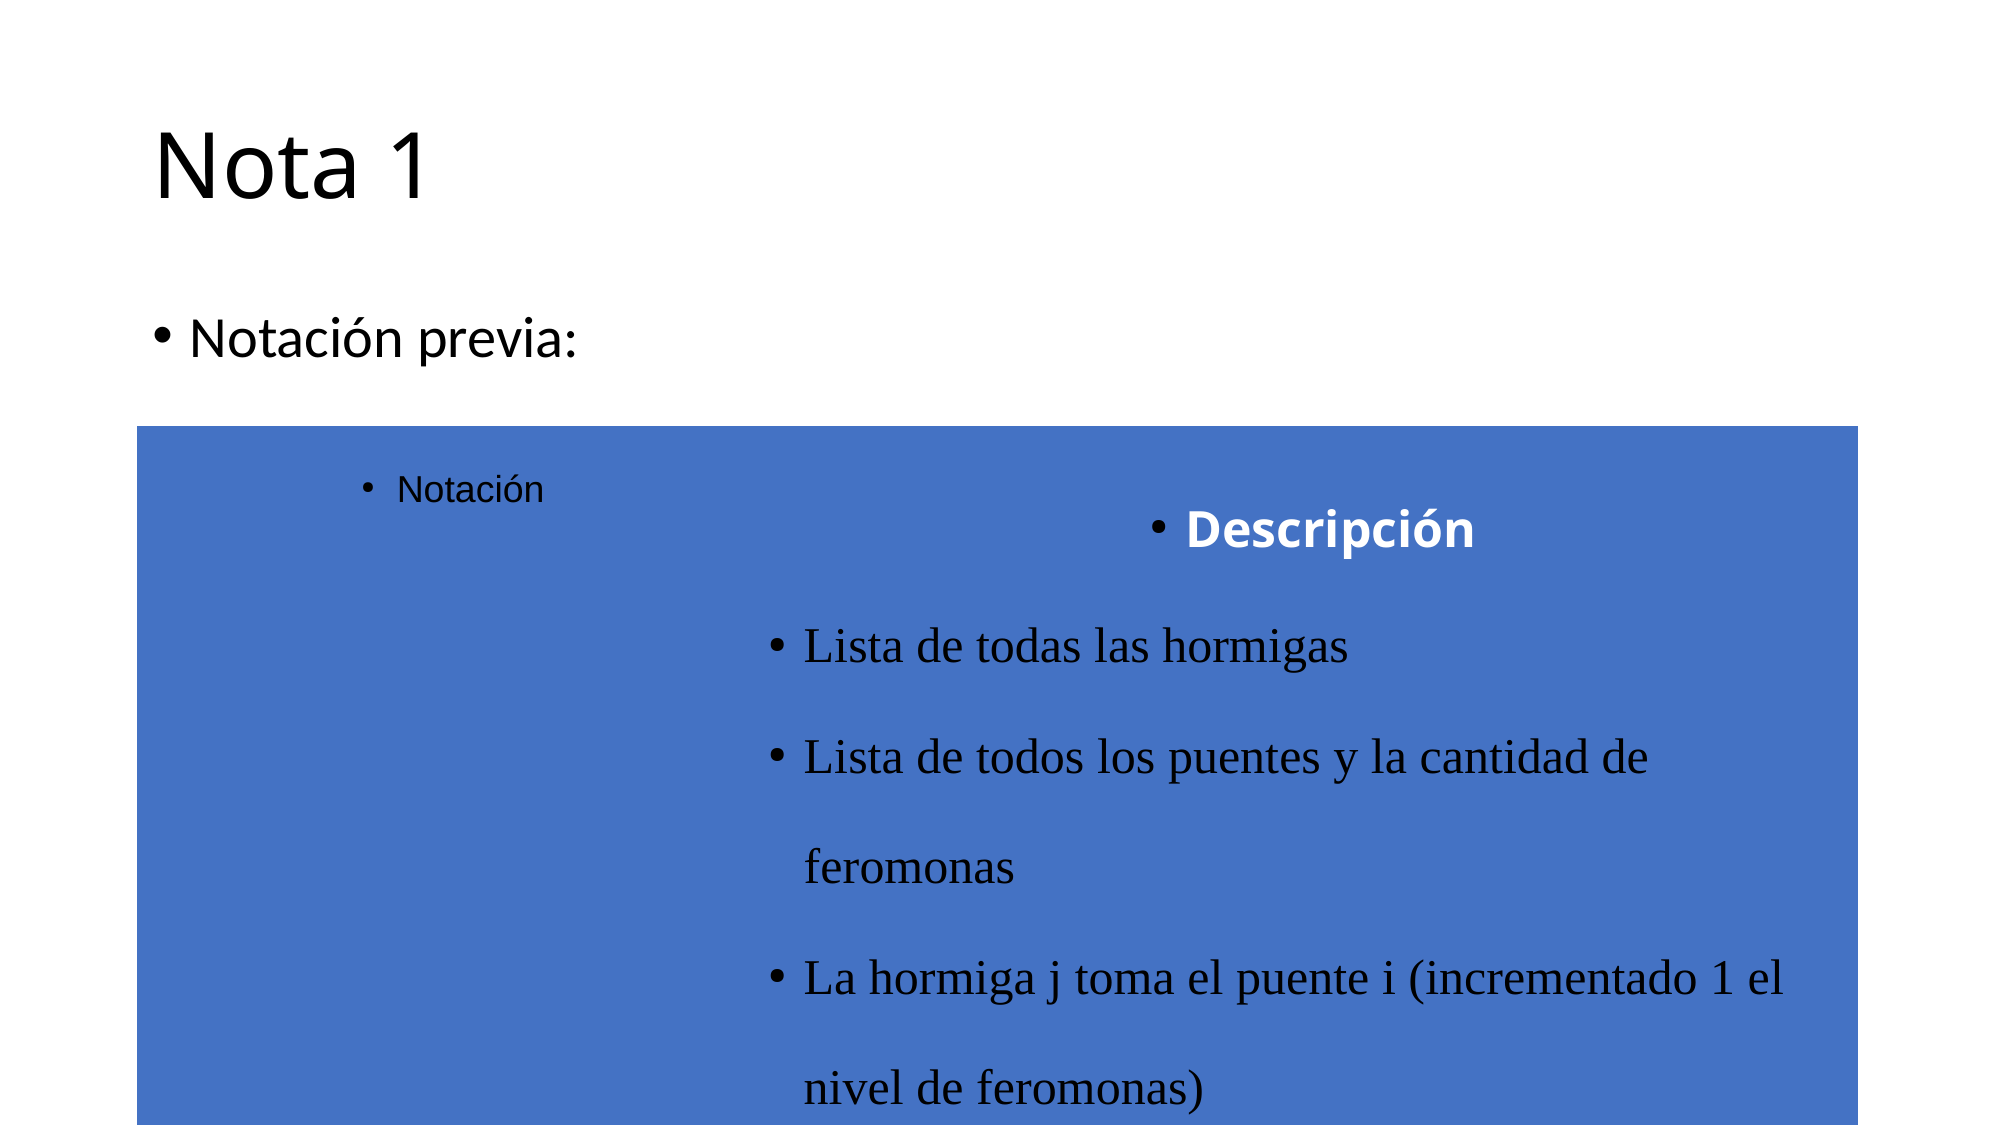

# Nota 1
Notación previa:
| Notación | Descripción |
| --- | --- |
| | Lista de todas las hormigas |
| | Lista de todos los puentes y la cantidad de feromonas |
| | La hormiga j toma el puente i (incrementado 1 el nivel de feromonas) |
| | En todos los puentes se han evaporado una unidad de feromonas |